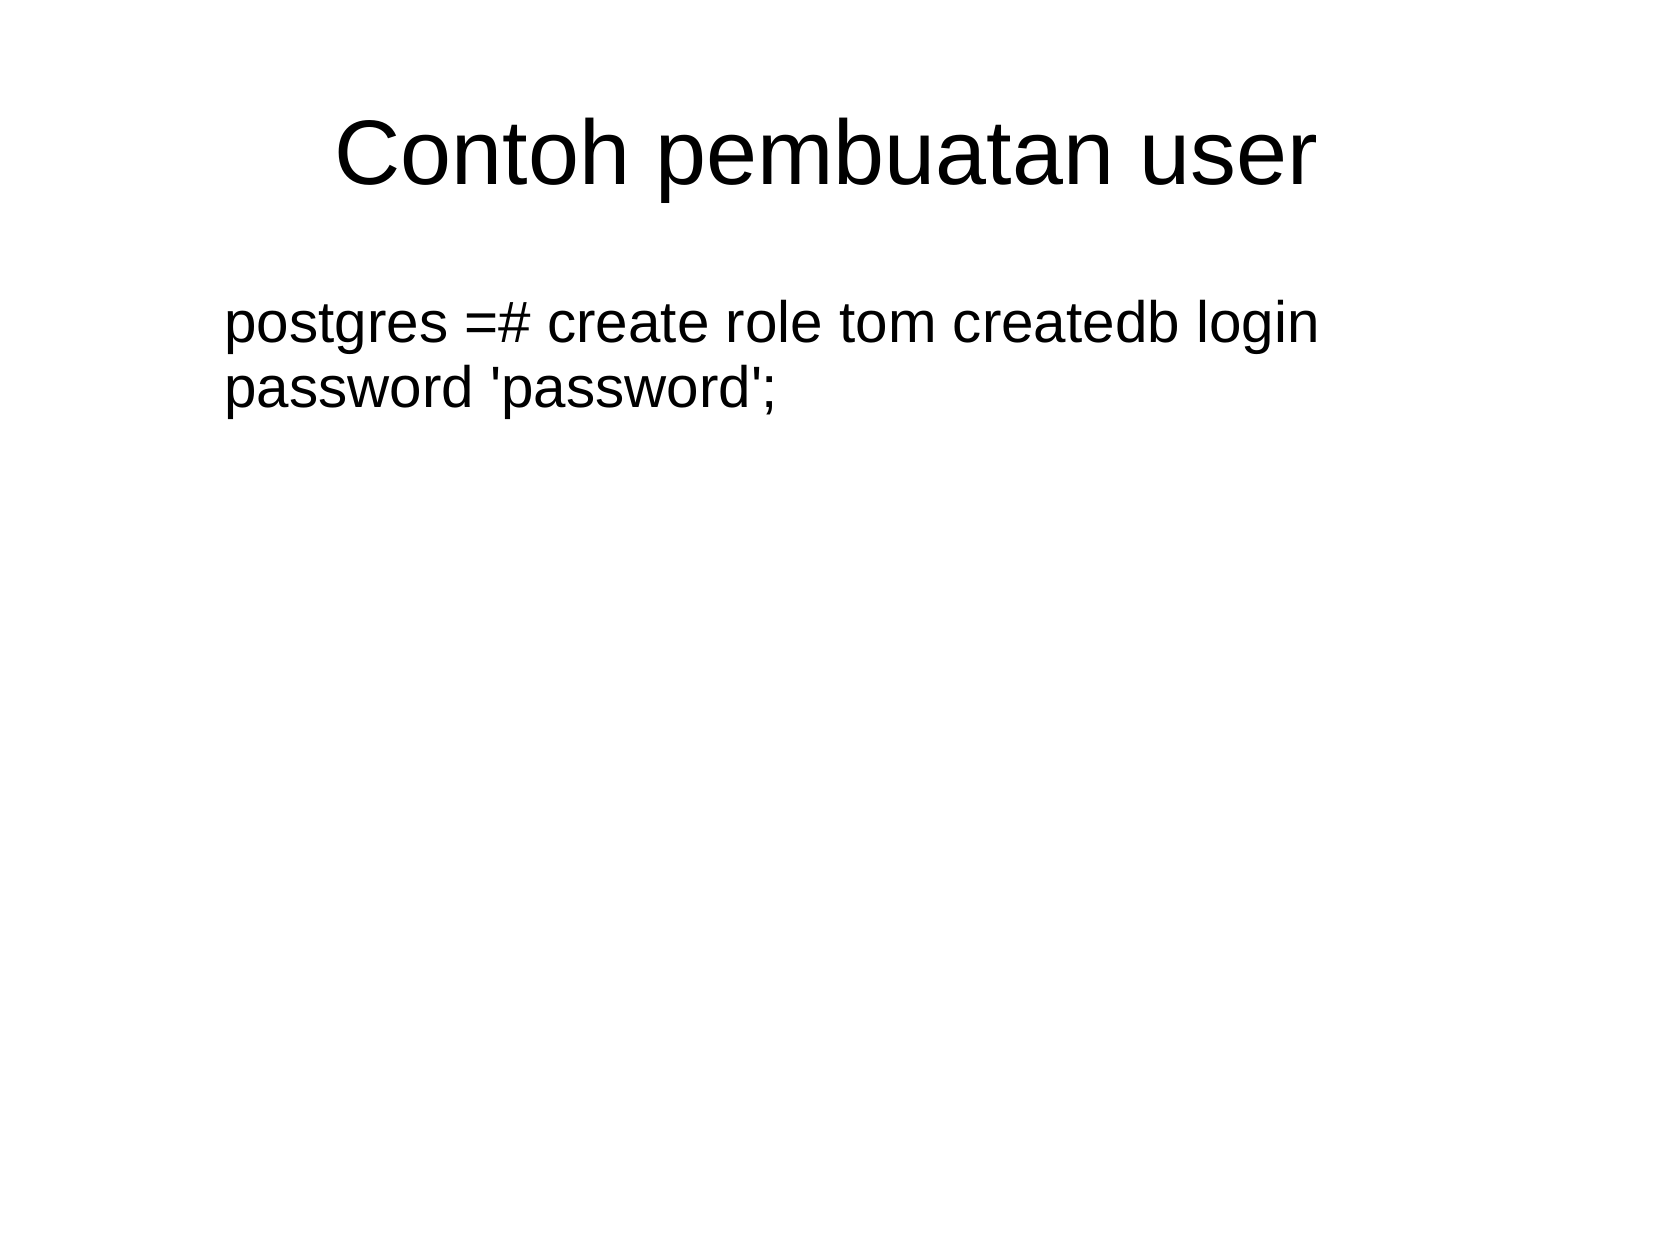

# Contoh pembuatan user
postgres =# create role tom createdb login password 'password';